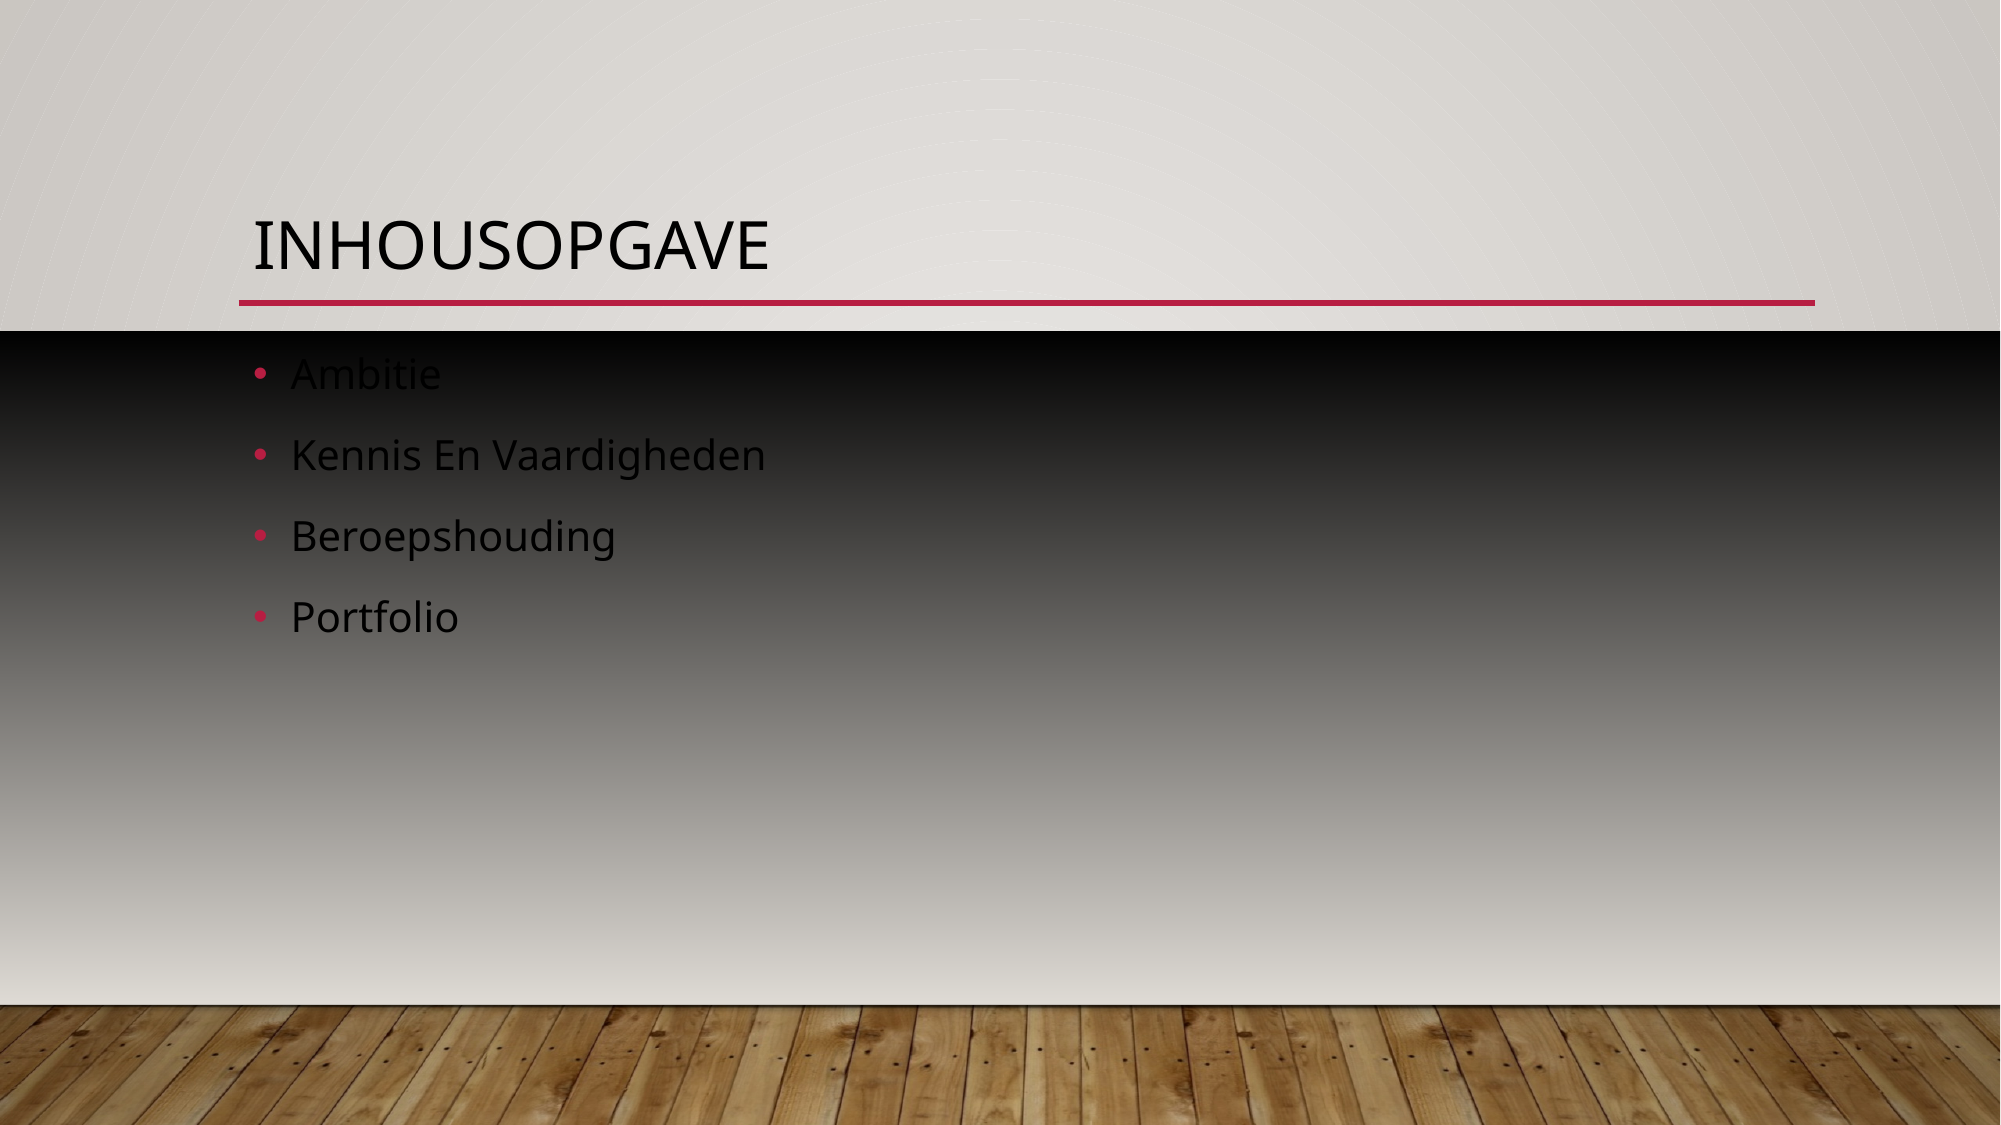

# Inhousopgave
Ambitie
Kennis En Vaardigheden
Beroepshouding
Portfolio